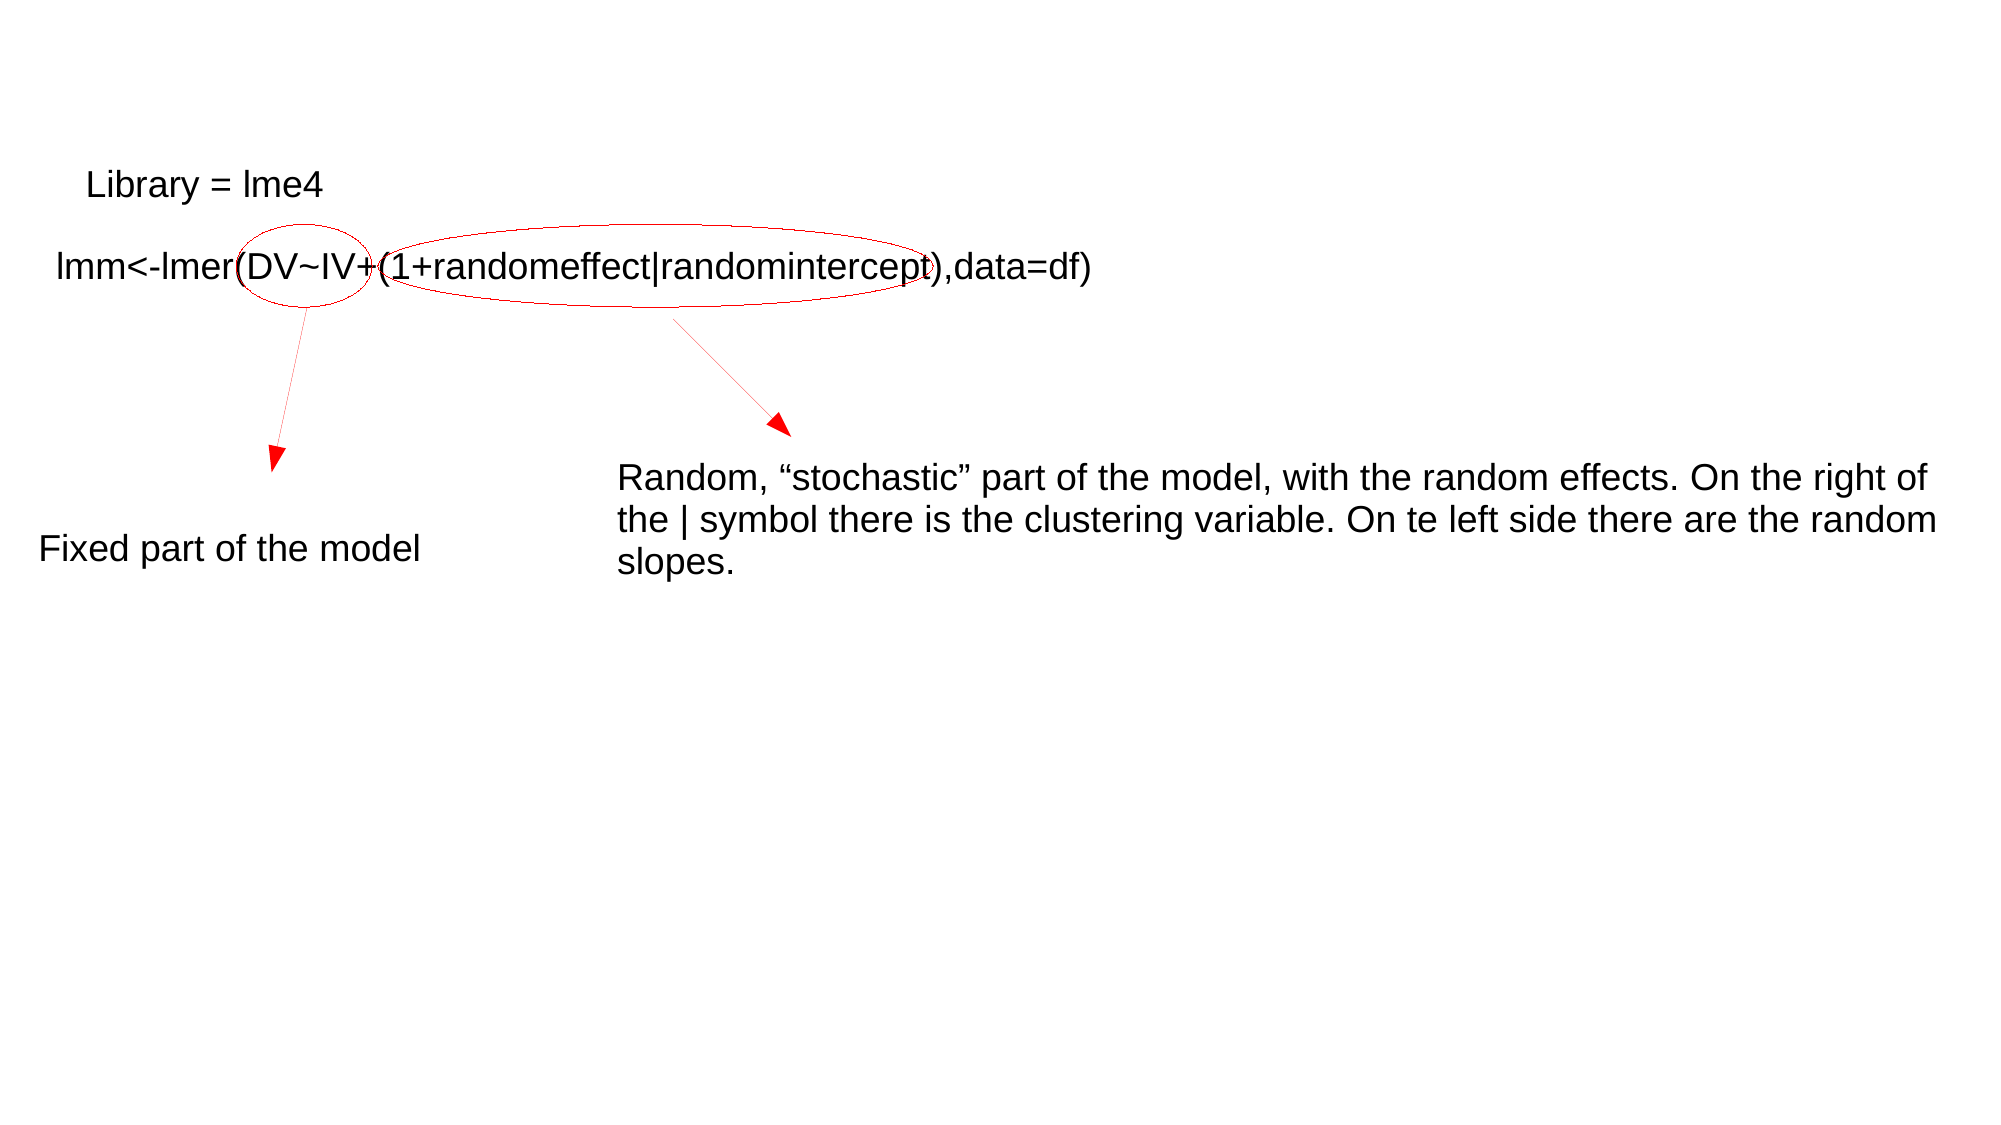

Library = lme4
lmm<-lmer(DV~IV+(1+randomeffect|randomintercept),data=df)
Random, “stochastic” part of the model, with the random effects. On the right of the | symbol there is the clustering variable. On te left side there are the random slopes.
Fixed part of the model